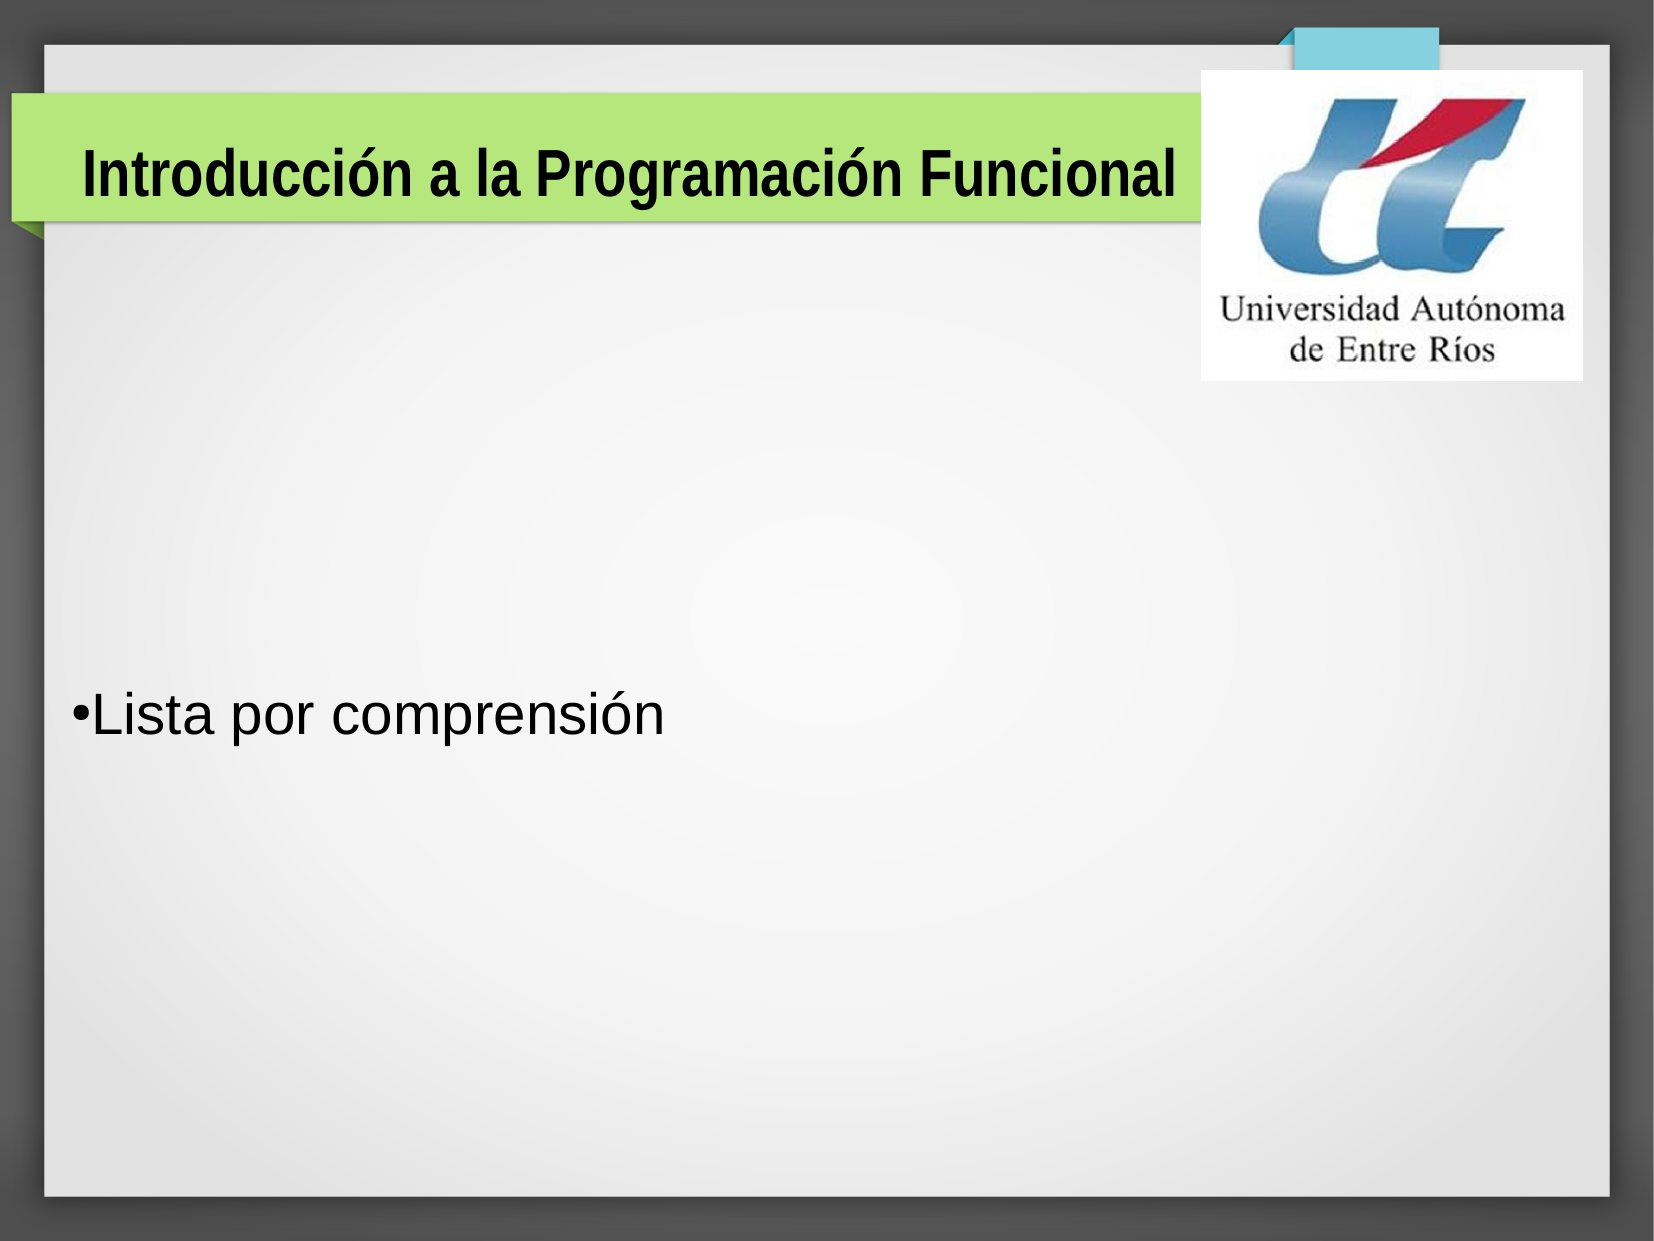

# Introducción a la Programación Funcional
Lista por comprensión